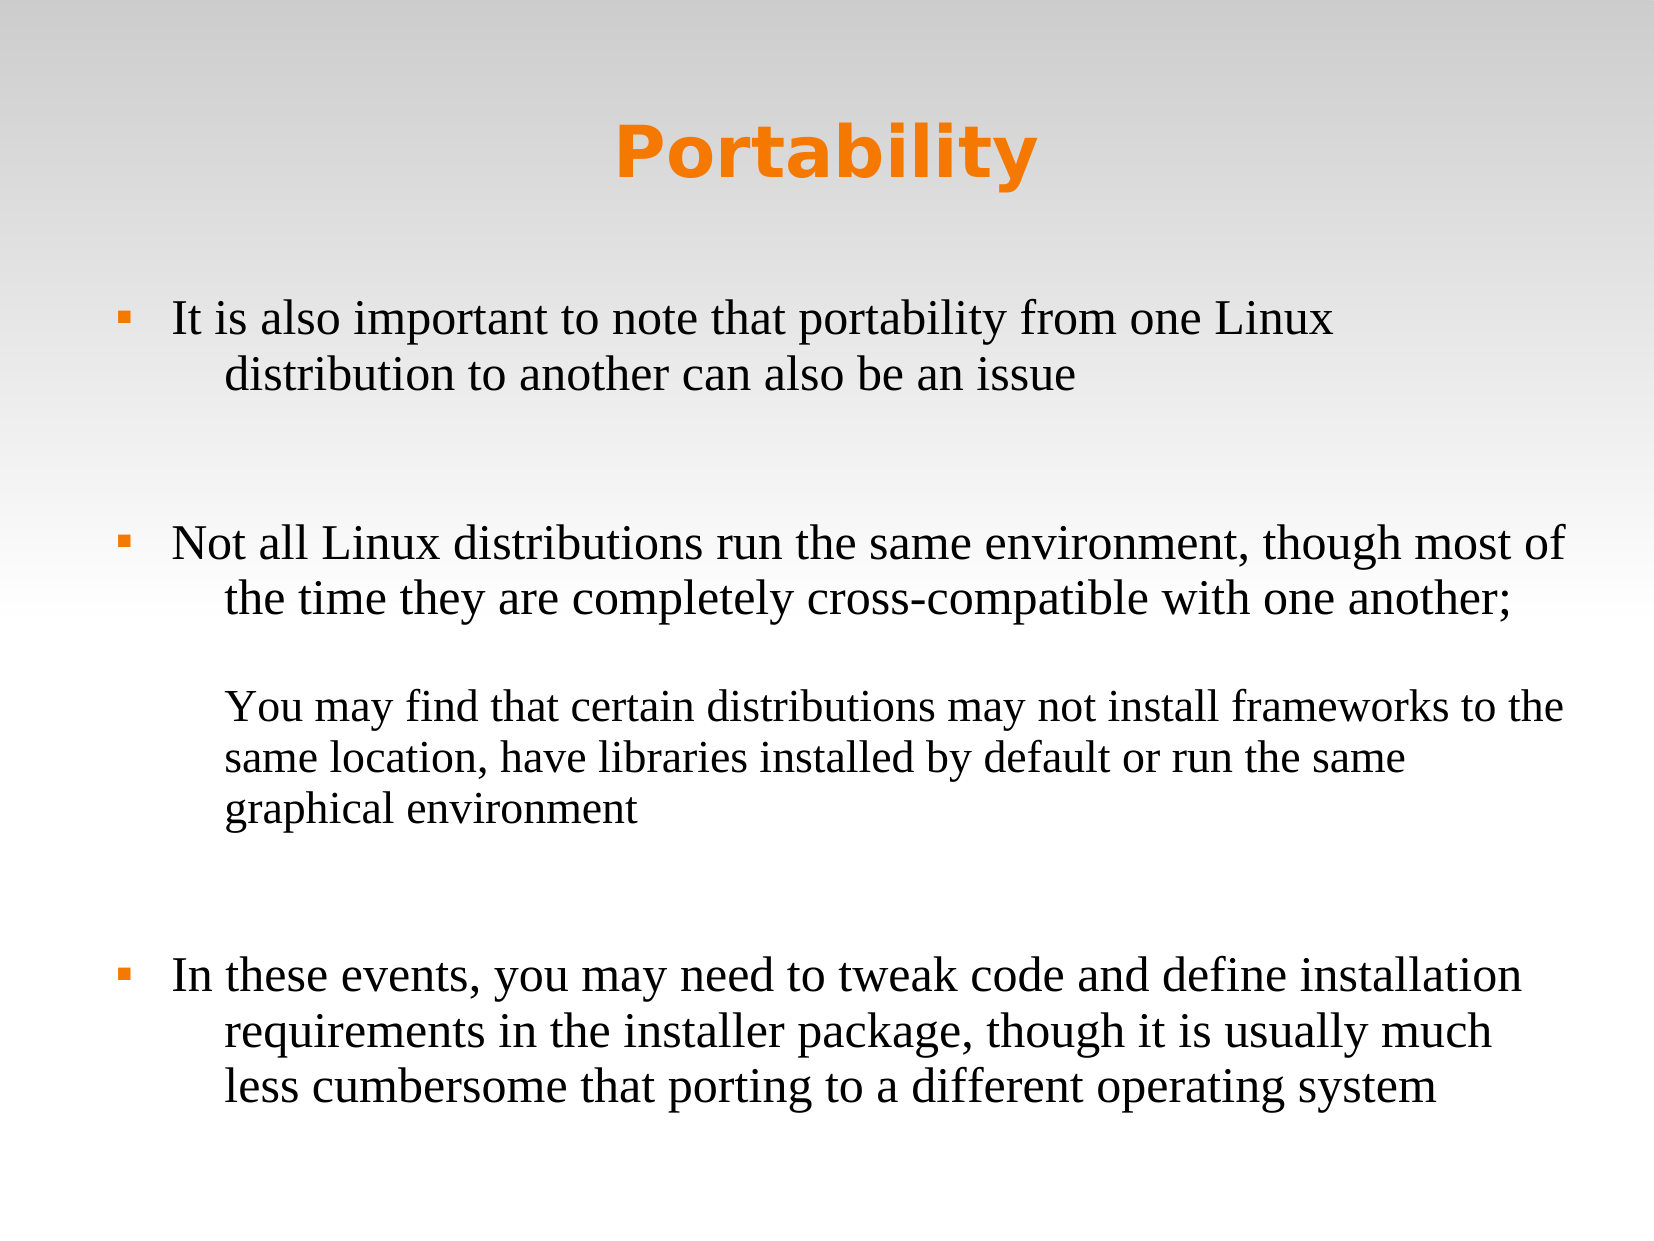

# Portability
It is also important to note that portability from one Linux distribution to another can also be an issue
Not all Linux distributions run the same environment, though most of the time they are completely cross-compatible with one another;
You may find that certain distributions may not install frameworks to the same location, have libraries installed by default or run the same graphical environment
In these events, you may need to tweak code and define installation requirements in the installer package, though it is usually much less cumbersome that porting to a different operating system